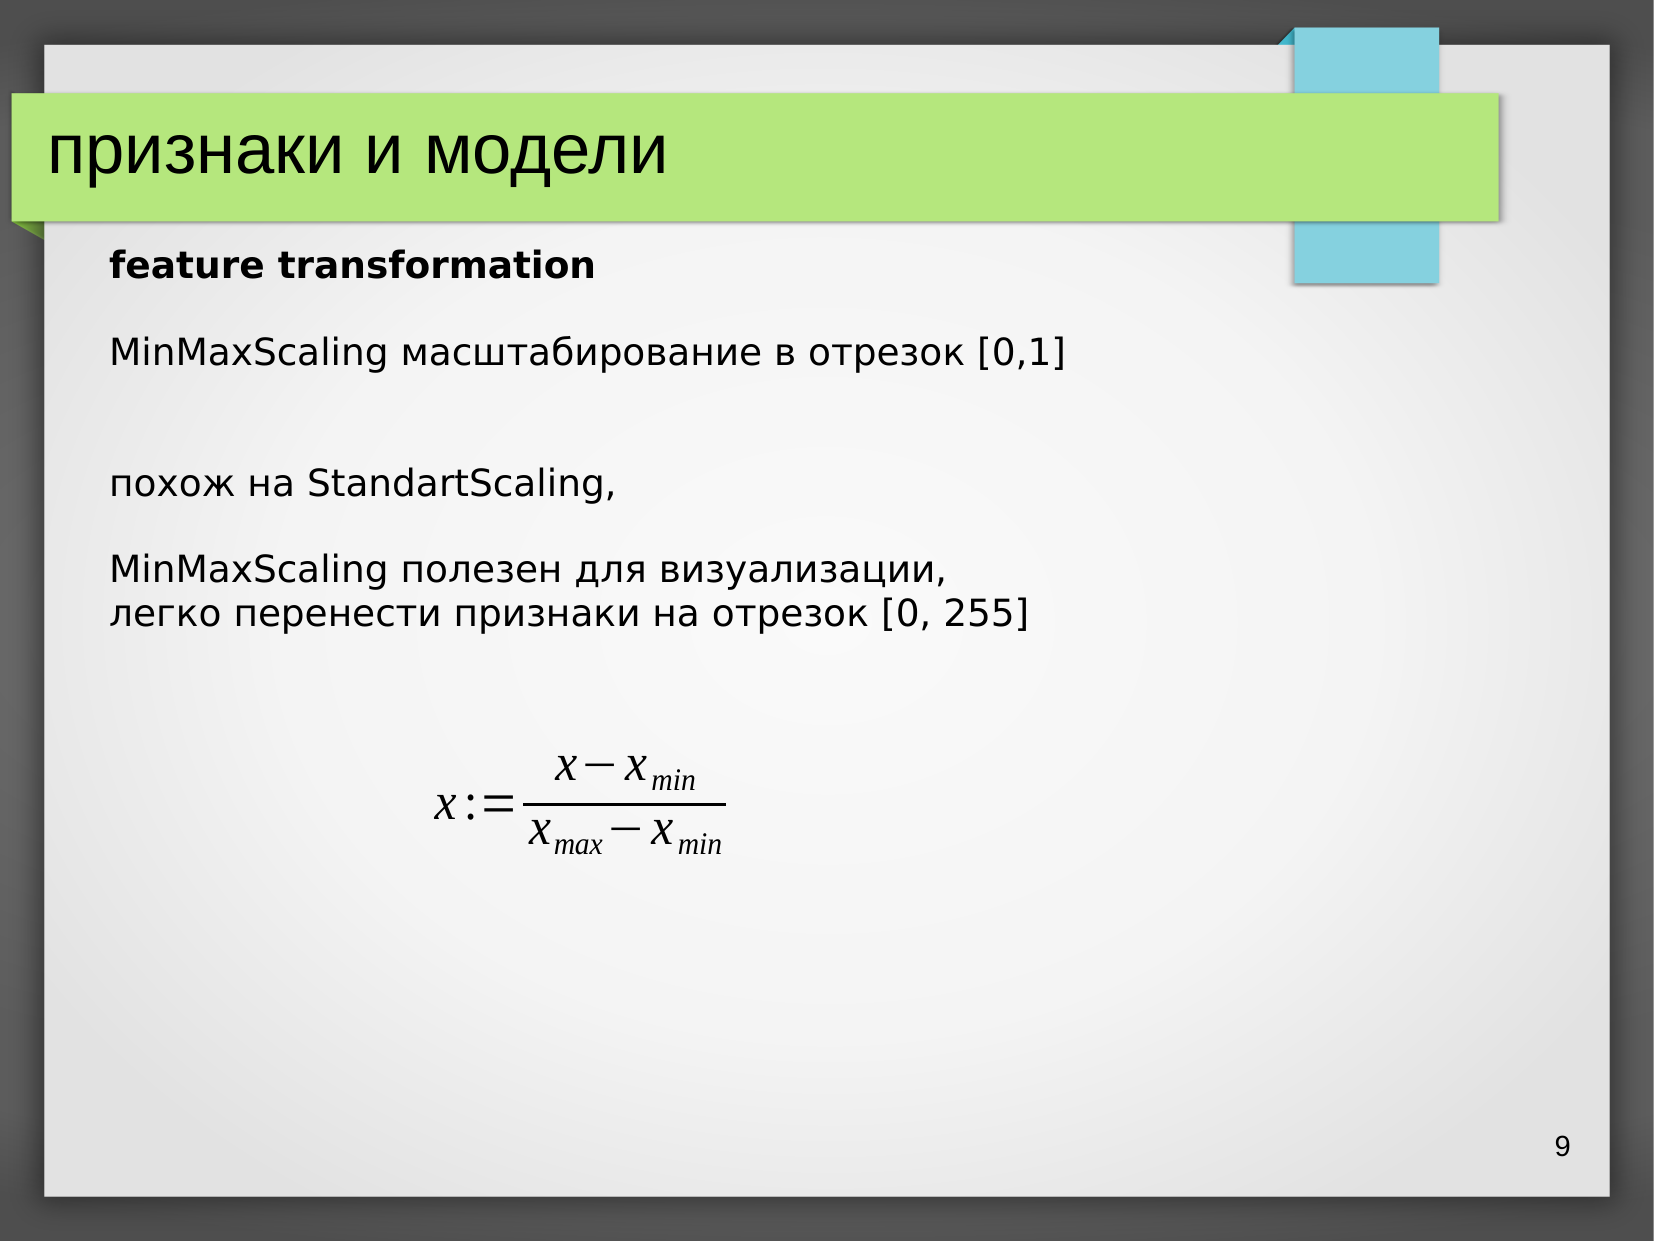

# признаки и модели
feature transformation
MinMaxScaling масштабирование в отрезок [0,1]
похож на StandartScaling,
MinMaxScaling полезен для визуализации,
легко перенести признаки на отрезок [0, 255]
9